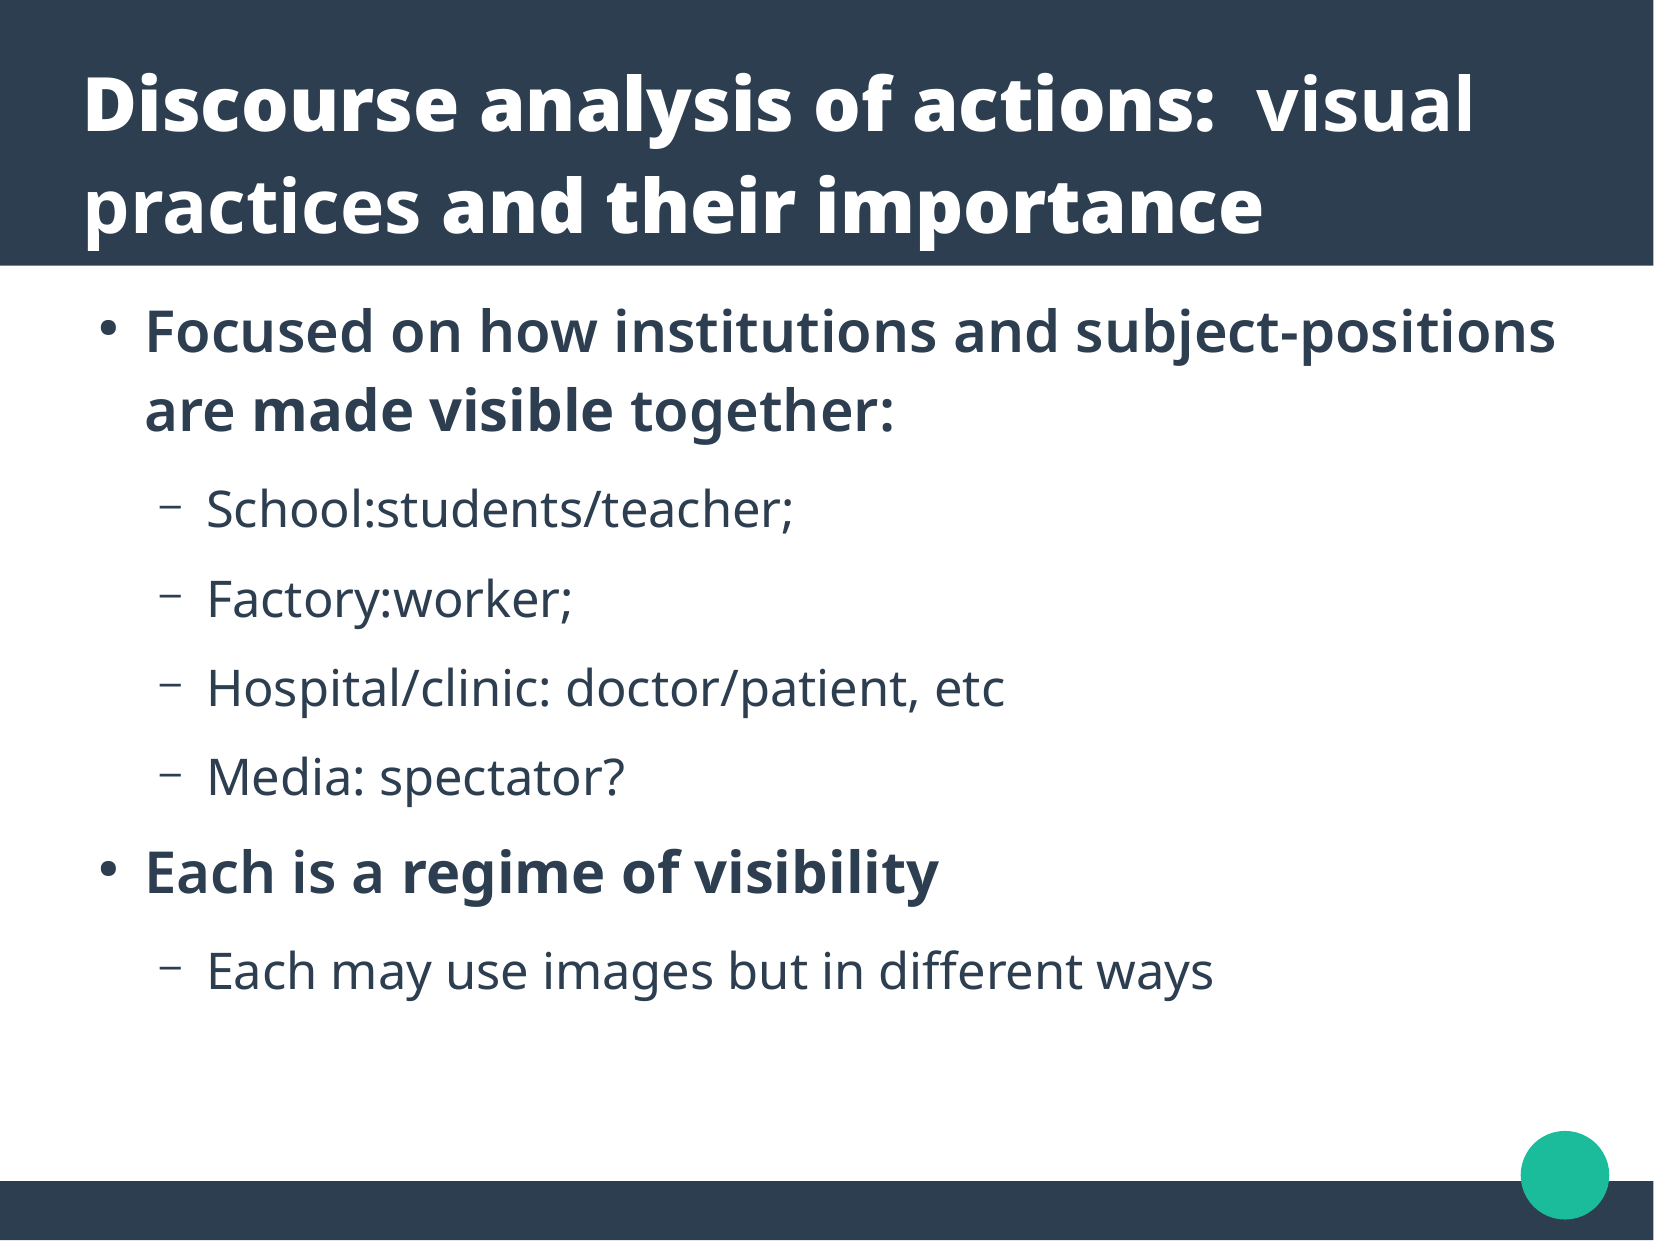

# Discourse analysis of actions: visual practices and their importance
Focused on how institutions and subject-positions are made visible together:
School:students/teacher;
Factory:worker;
Hospital/clinic: doctor/patient, etc
Media: spectator?
Each is a regime of visibility
Each may use images but in different ways